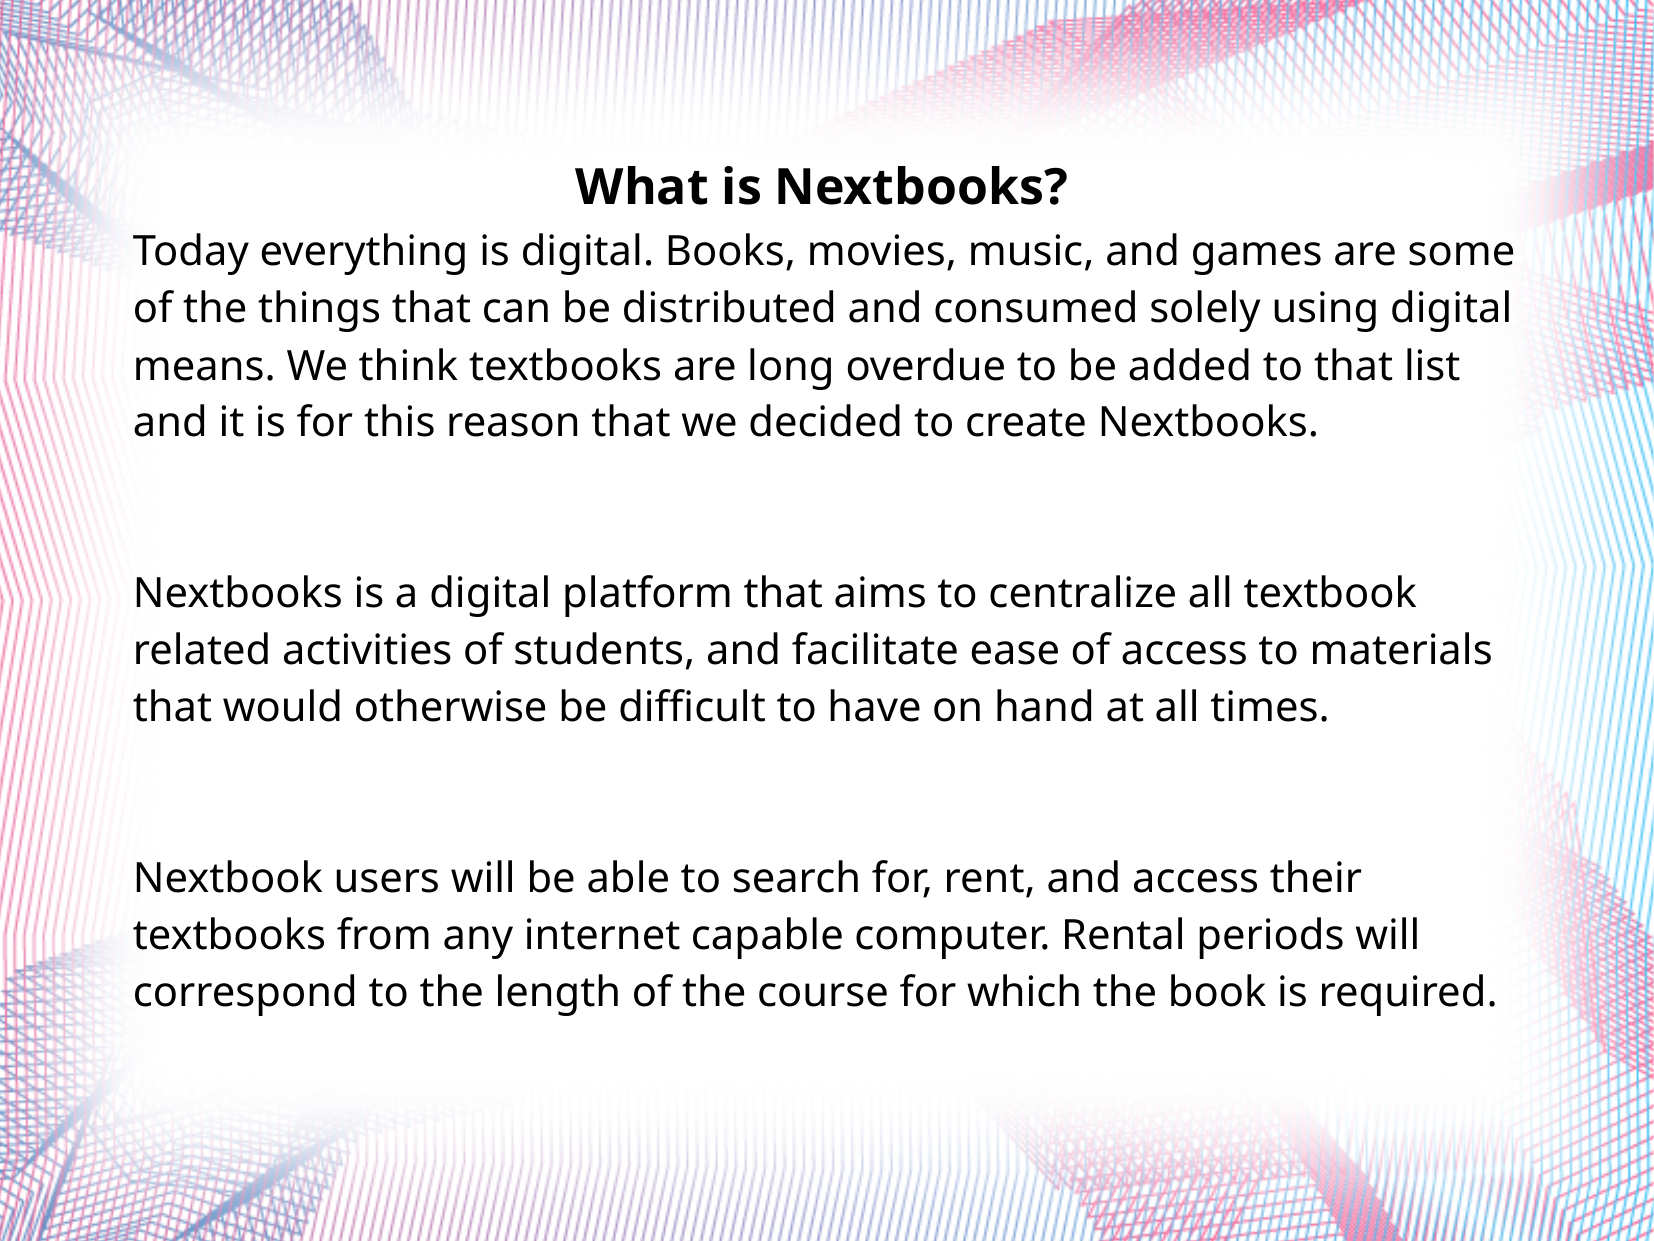

What is Nextbooks?
Today everything is digital. Books, movies, music, and games are some of the things that can be distributed and consumed solely using digital means. We think textbooks are long overdue to be added to that list and it is for this reason that we decided to create Nextbooks.
Nextbooks is a digital platform that aims to centralize all textbook related activities of students, and facilitate ease of access to materials that would otherwise be difficult to have on hand at all times.
Nextbook users will be able to search for, rent, and access their textbooks from any internet capable computer. Rental periods will correspond to the length of the course for which the book is required.